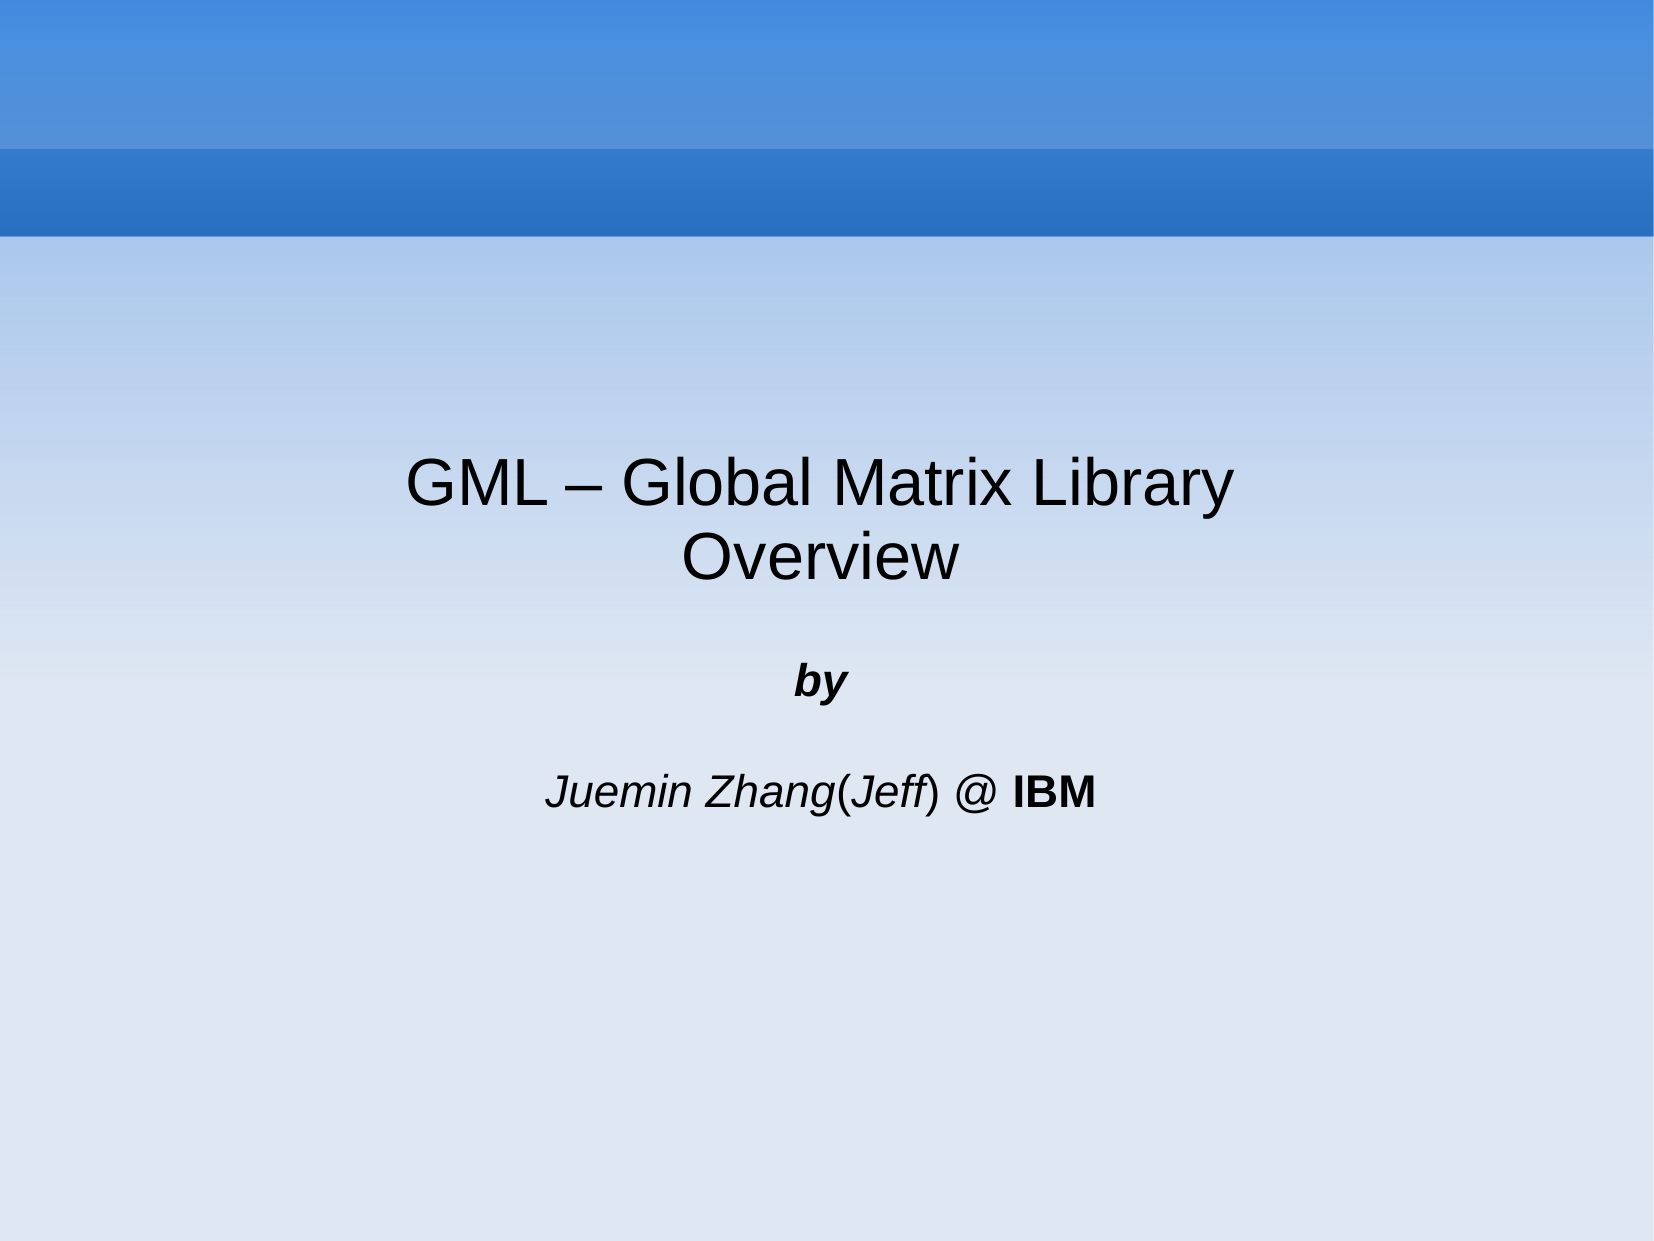

GML – Global Matrix Library
Overview
by
Juemin Zhang(Jeff) @ IBM